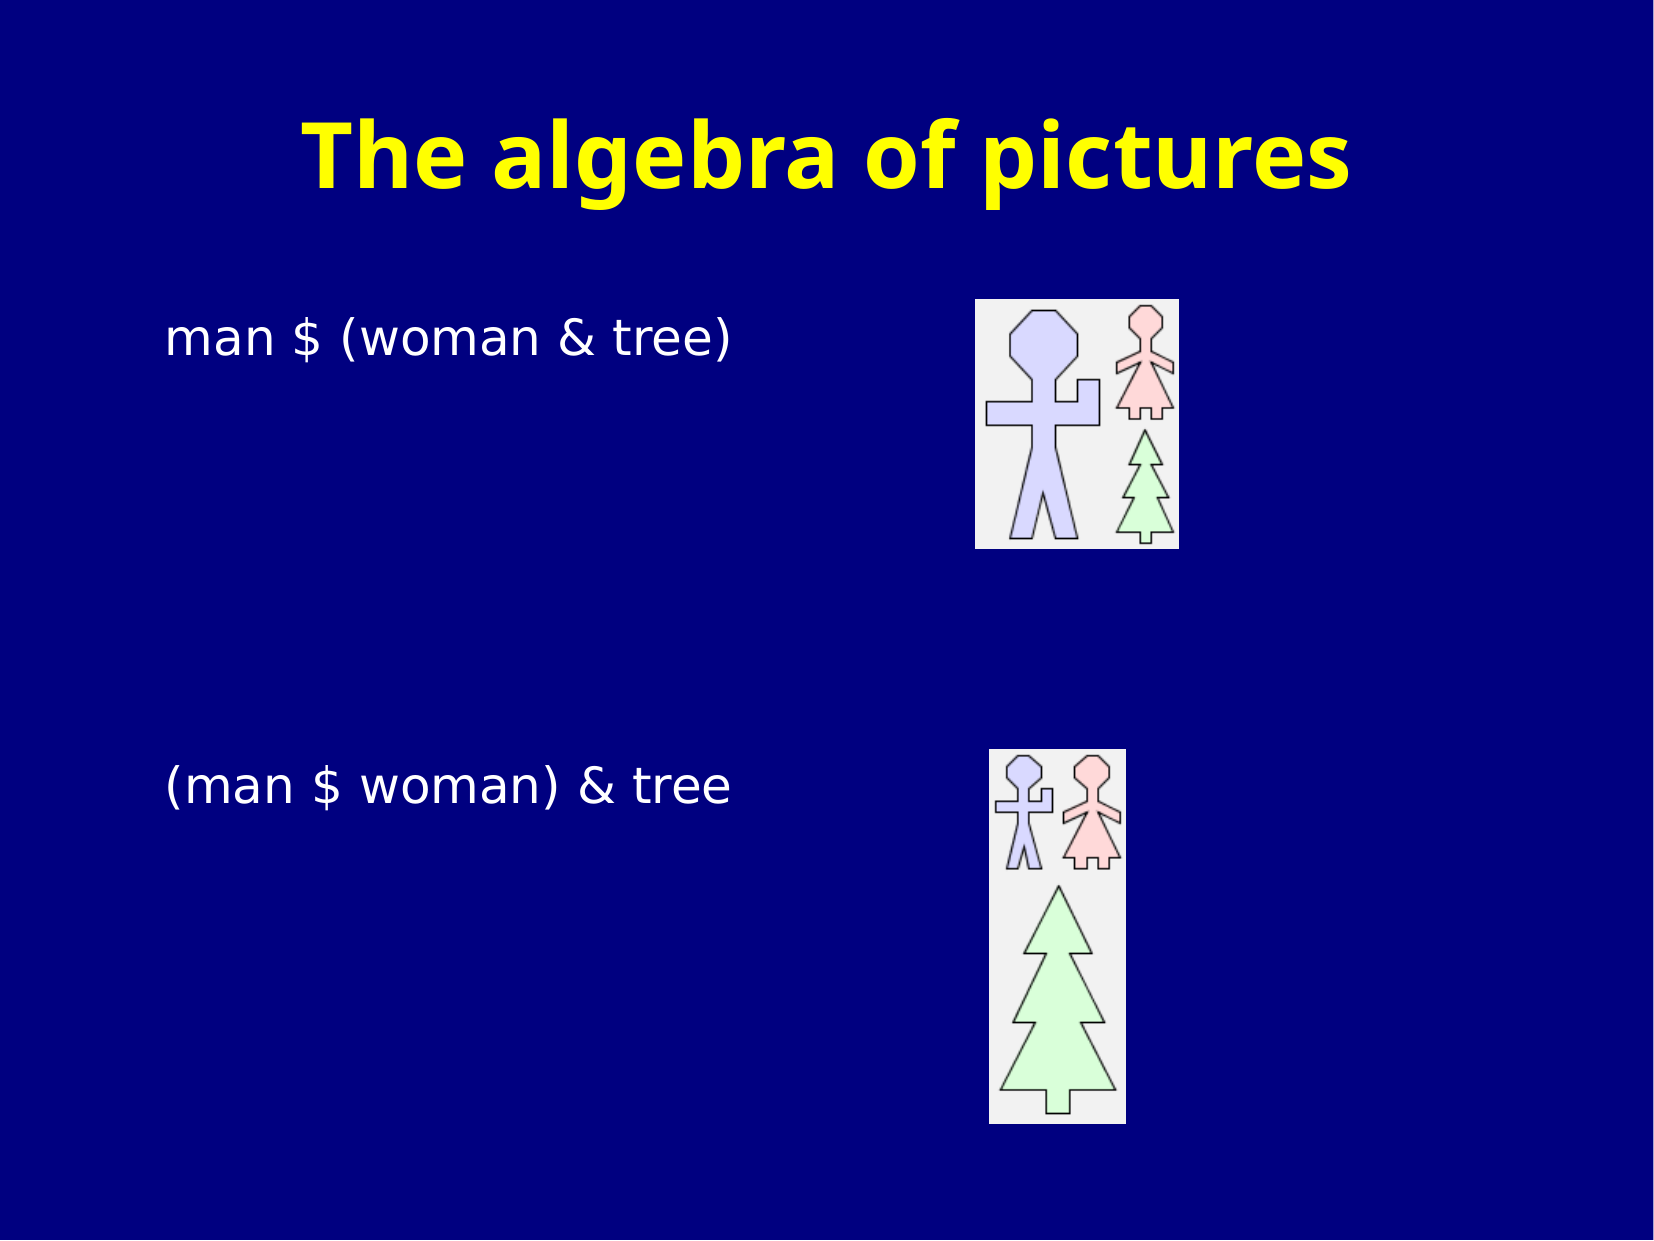

# The algebra of pictures
man $ (woman & tree)
(man $ woman) & tree